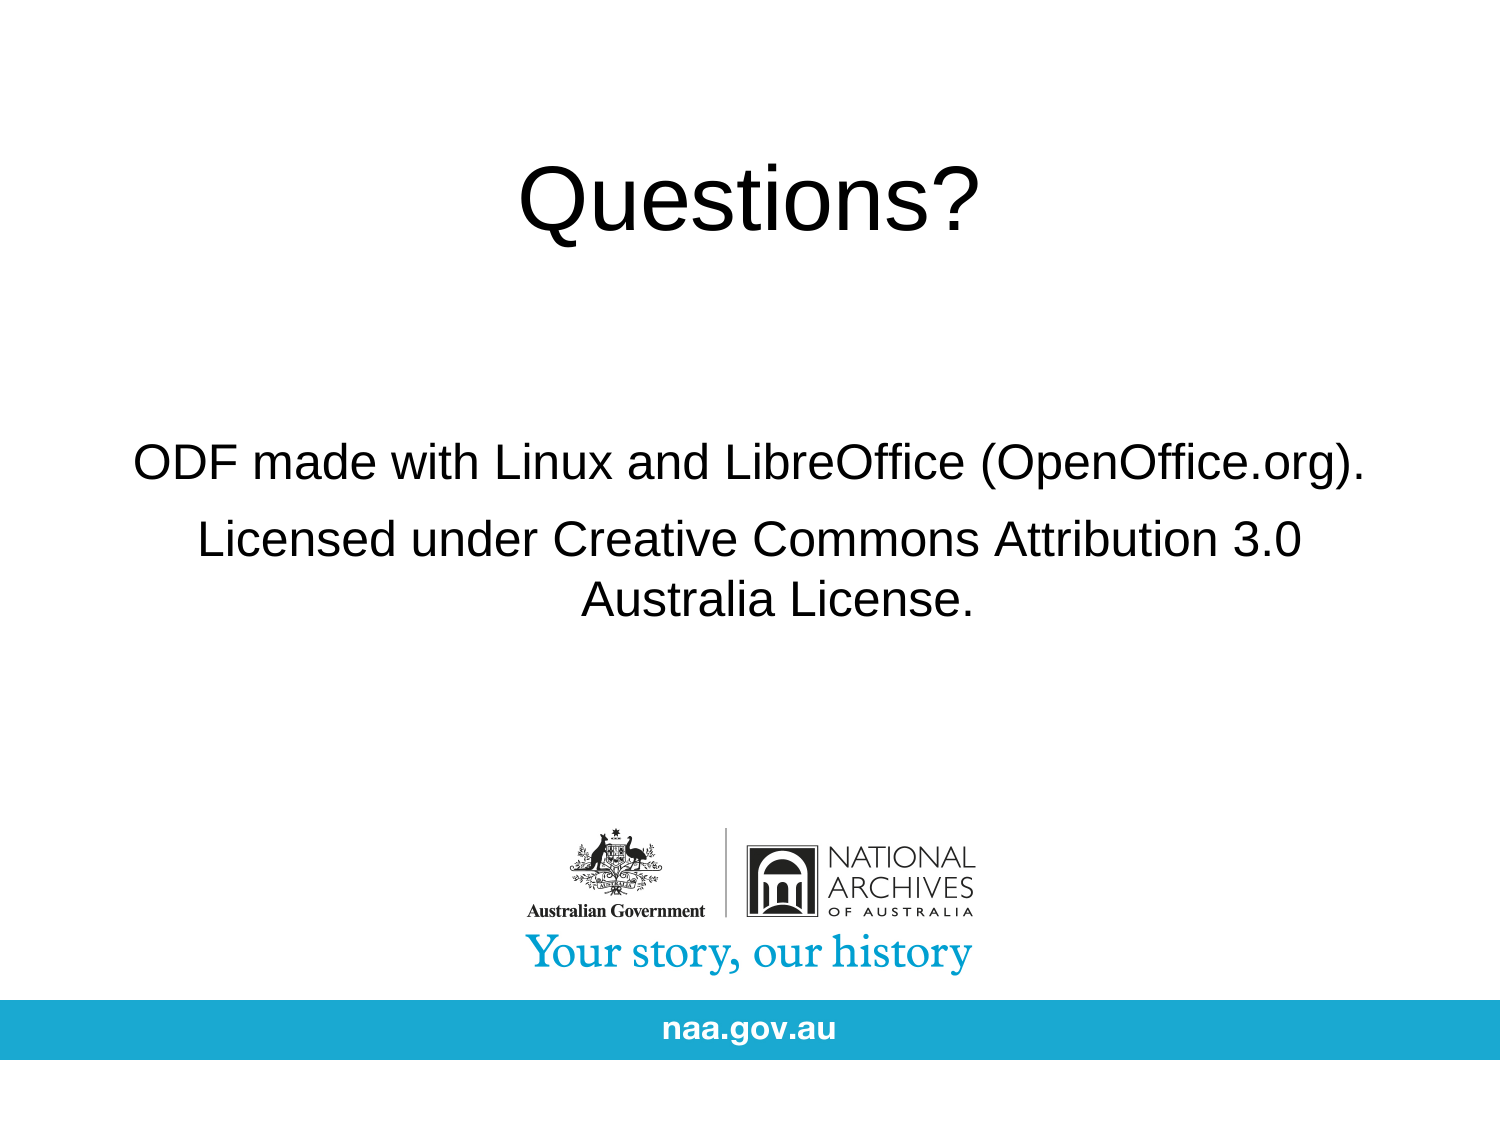

# Questions?
ODF made with Linux and LibreOffice (OpenOffice.org).
Licensed under Creative Commons Attribution 3.0 Australia License.